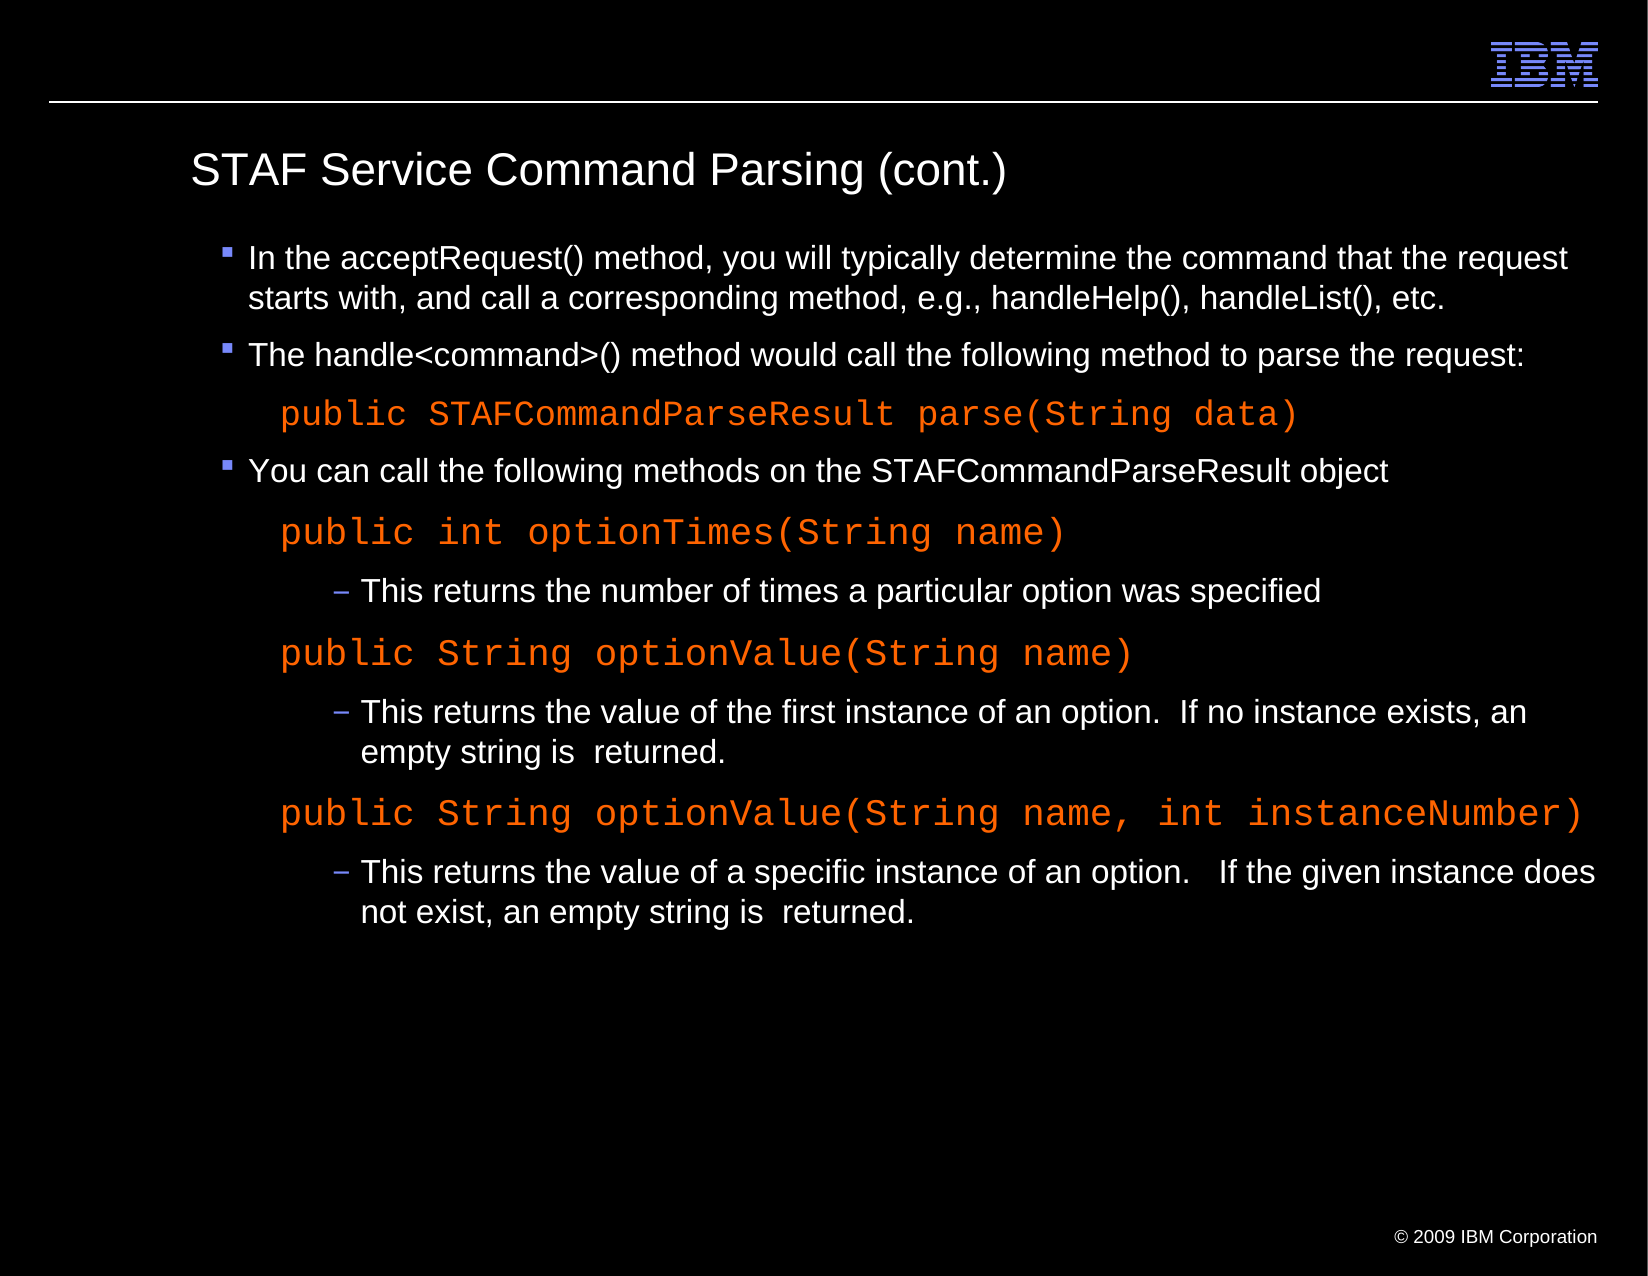

# STAF Service Command Parsing (cont.)
In the acceptRequest() method, you will typically determine the command that the request starts with, and call a corresponding method, e.g., handleHelp(), handleList(), etc.
The handle<command>() method would call the following method to parse the request:
public STAFCommandParseResult parse(String data)
You can call the following methods on the STAFCommandParseResult object
public int optionTimes(String name)
This returns the number of times a particular option was specified
public String optionValue(String name)
This returns the value of the first instance of an option. If no instance exists, an empty string is returned.
public String optionValue(String name, int instanceNumber)
This returns the value of a specific instance of an option. If the given instance does not exist, an empty string is returned.